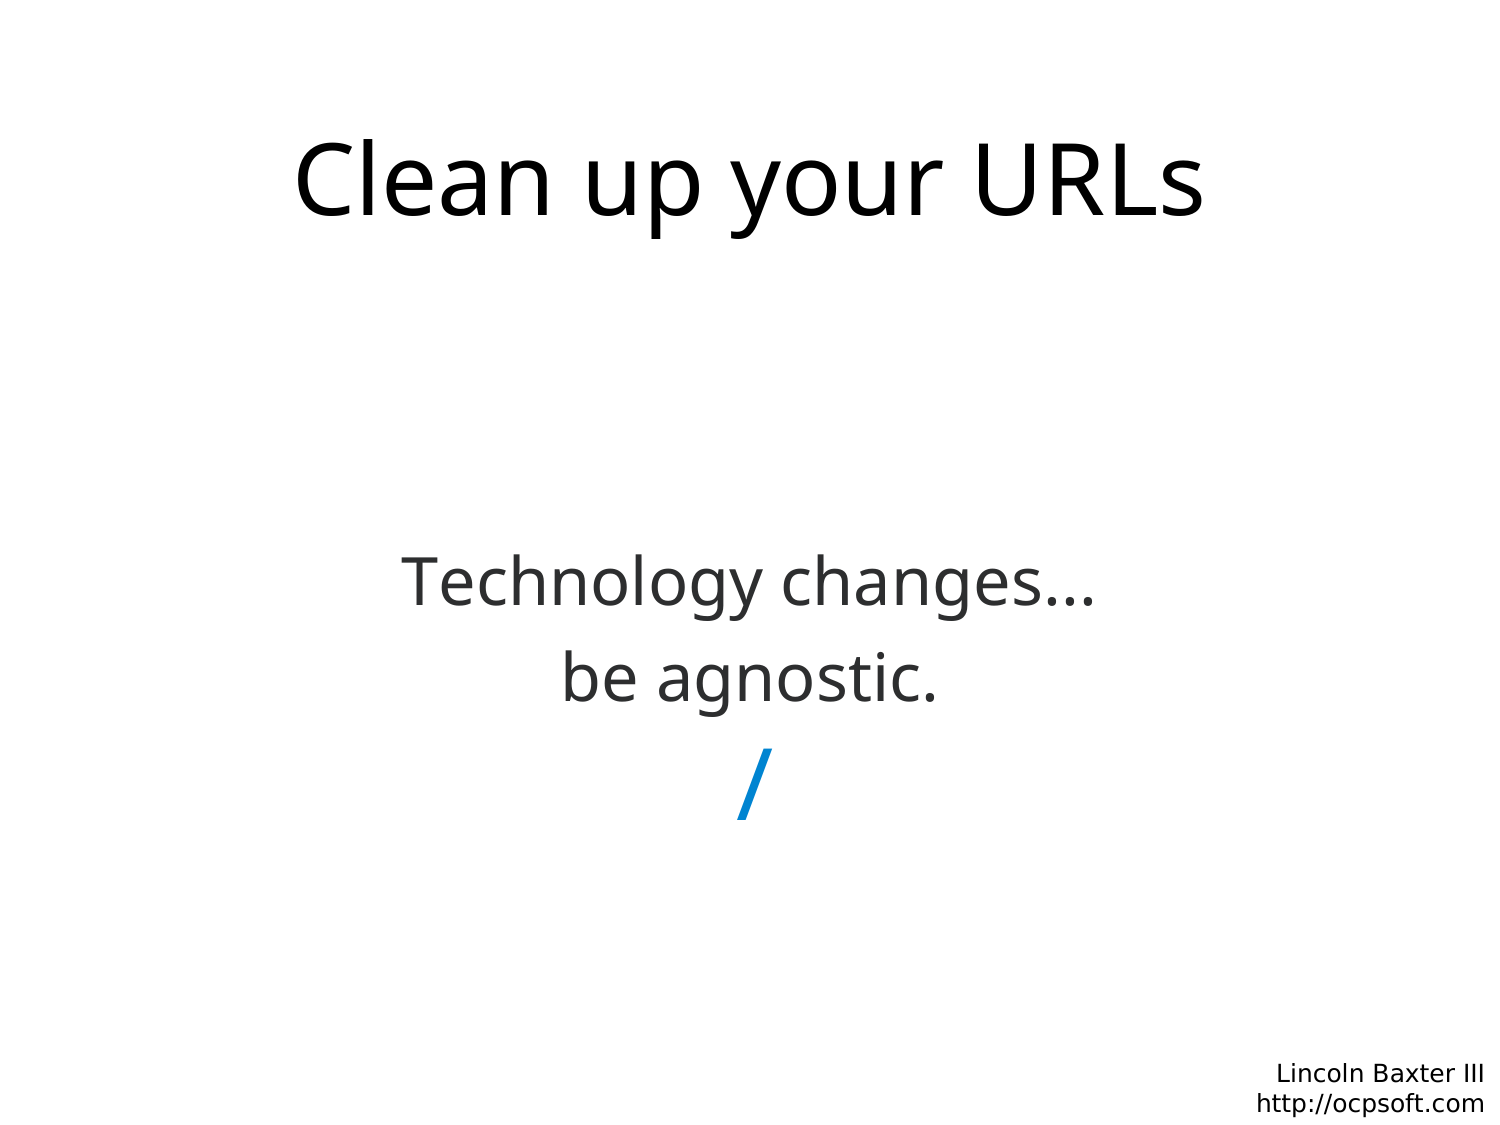

# Clean up your URLs
Technology changes...
be agnostic.
/